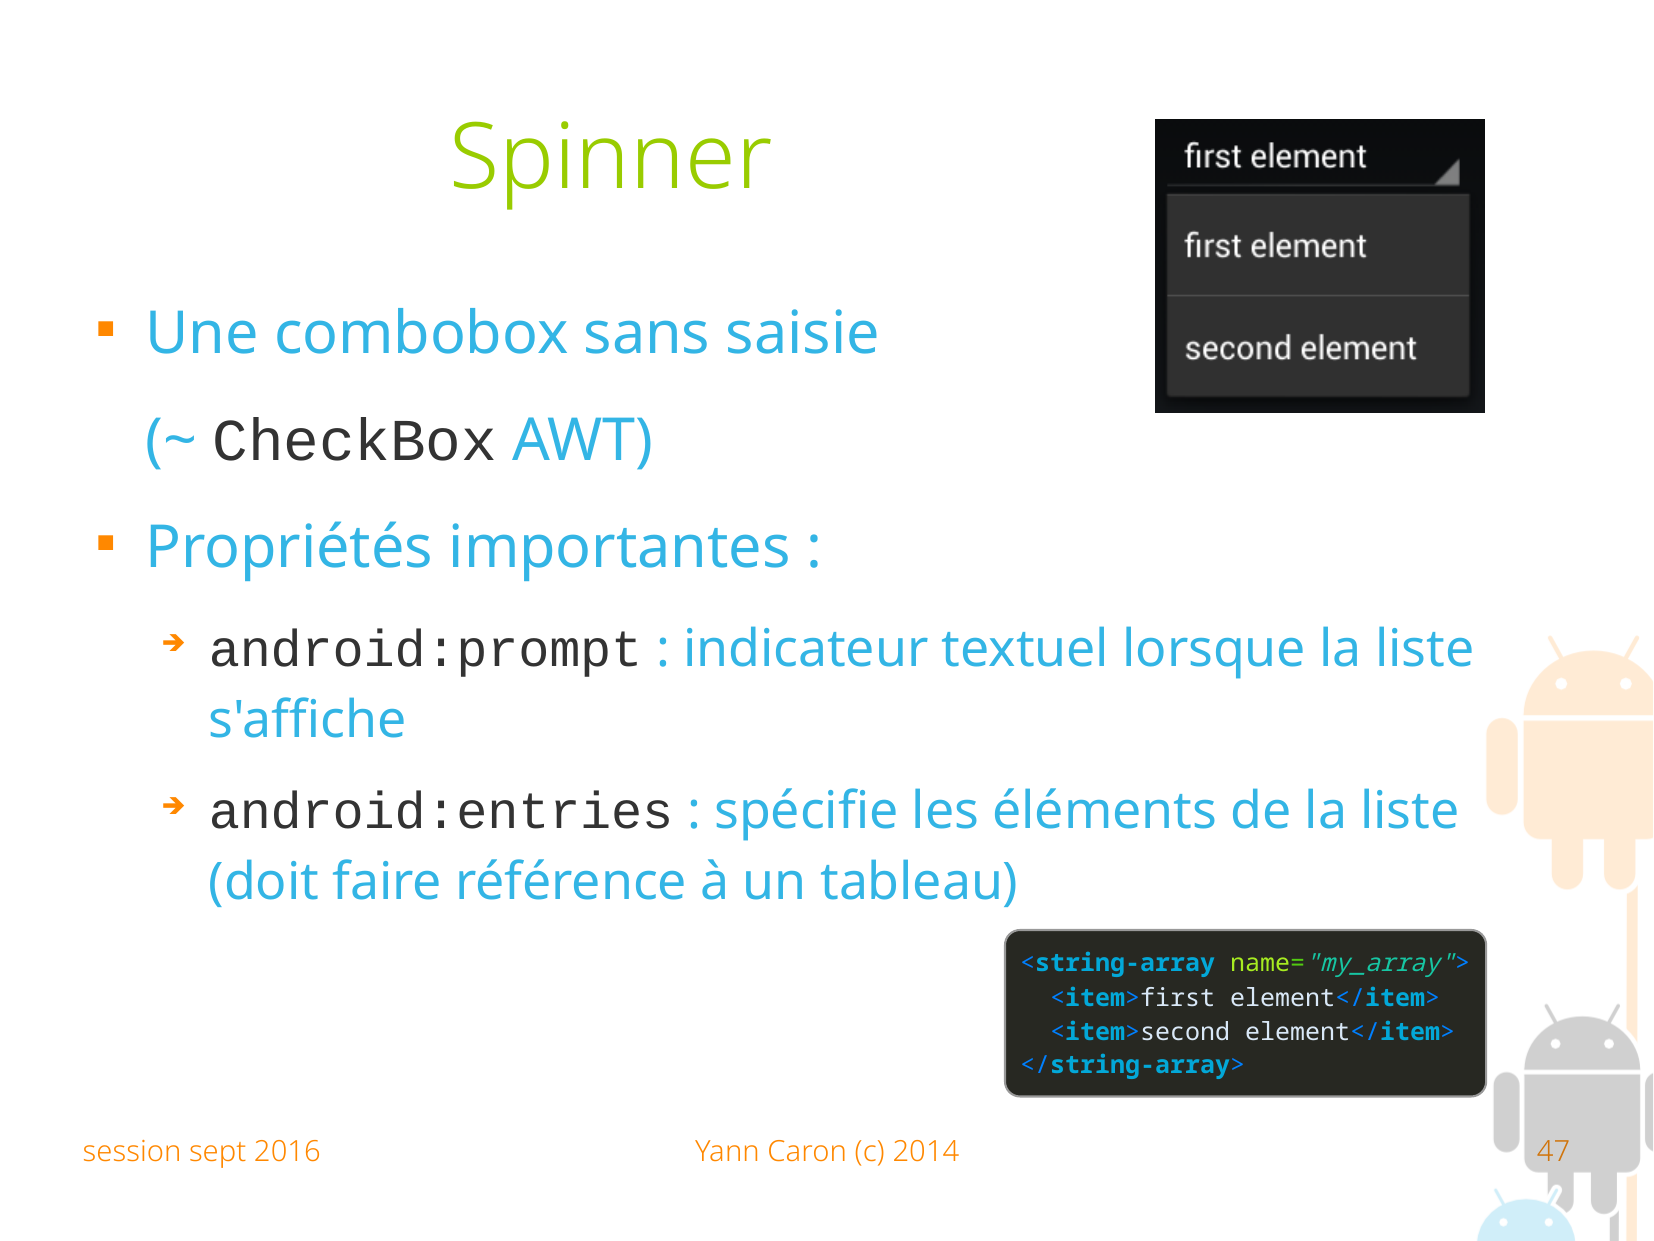

# Spinner
Une combobox sans saisie
(~ CheckBox AWT)
Propriétés importantes :
android:prompt : indicateur textuel lorsque la liste s'affiche
android:entries : spécifie les éléments de la liste (doit faire référence à un tableau)
<string-array name="my_array">
 <item>first element</item>
 <item>second element</item>
</string-array>
session sept 2016
Yann Caron (c) 2014
47